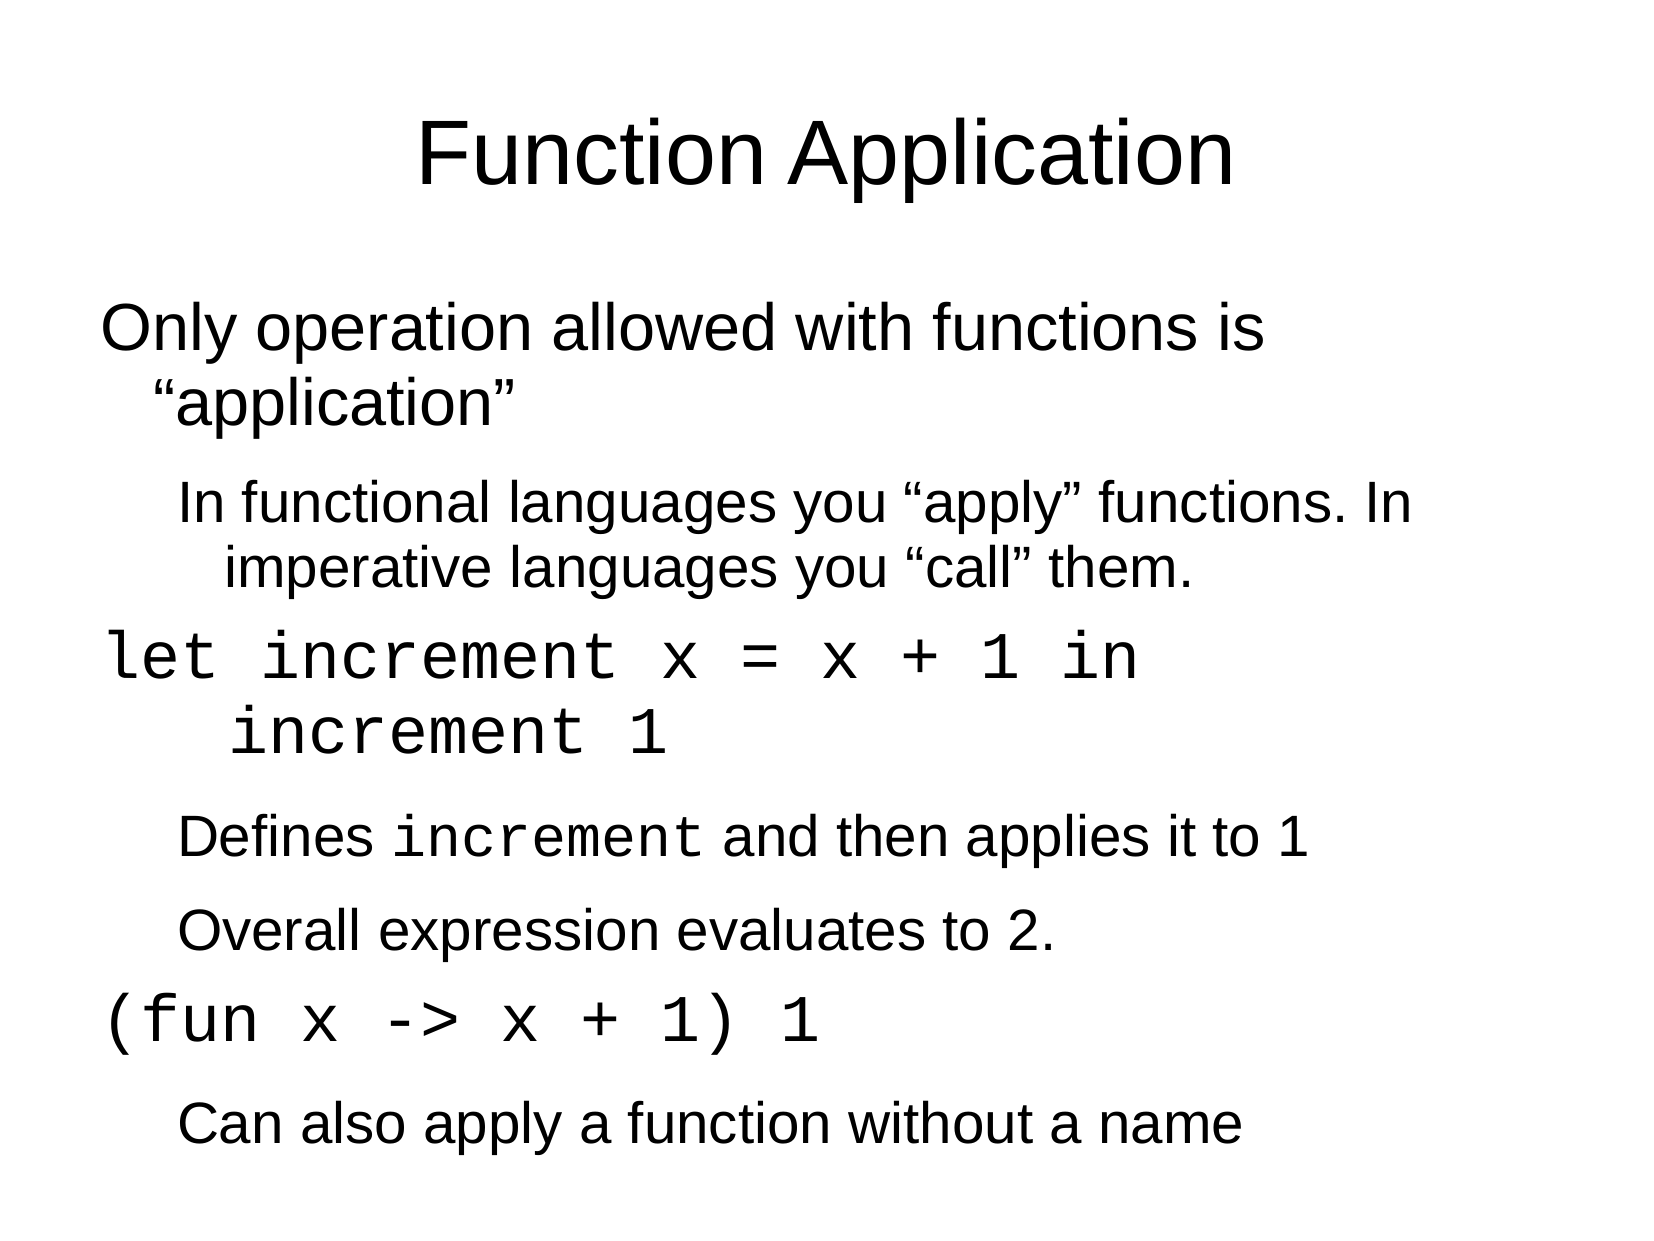

# Function Application
Only operation allowed with functions is “application”
In functional languages you “apply” functions. In imperative languages you “call” them.
let increment x = x + 1 in
	increment 1
Defines increment and then applies it to 1
Overall expression evaluates to 2.
(fun x -> x + 1) 1
Can also apply a function without a name